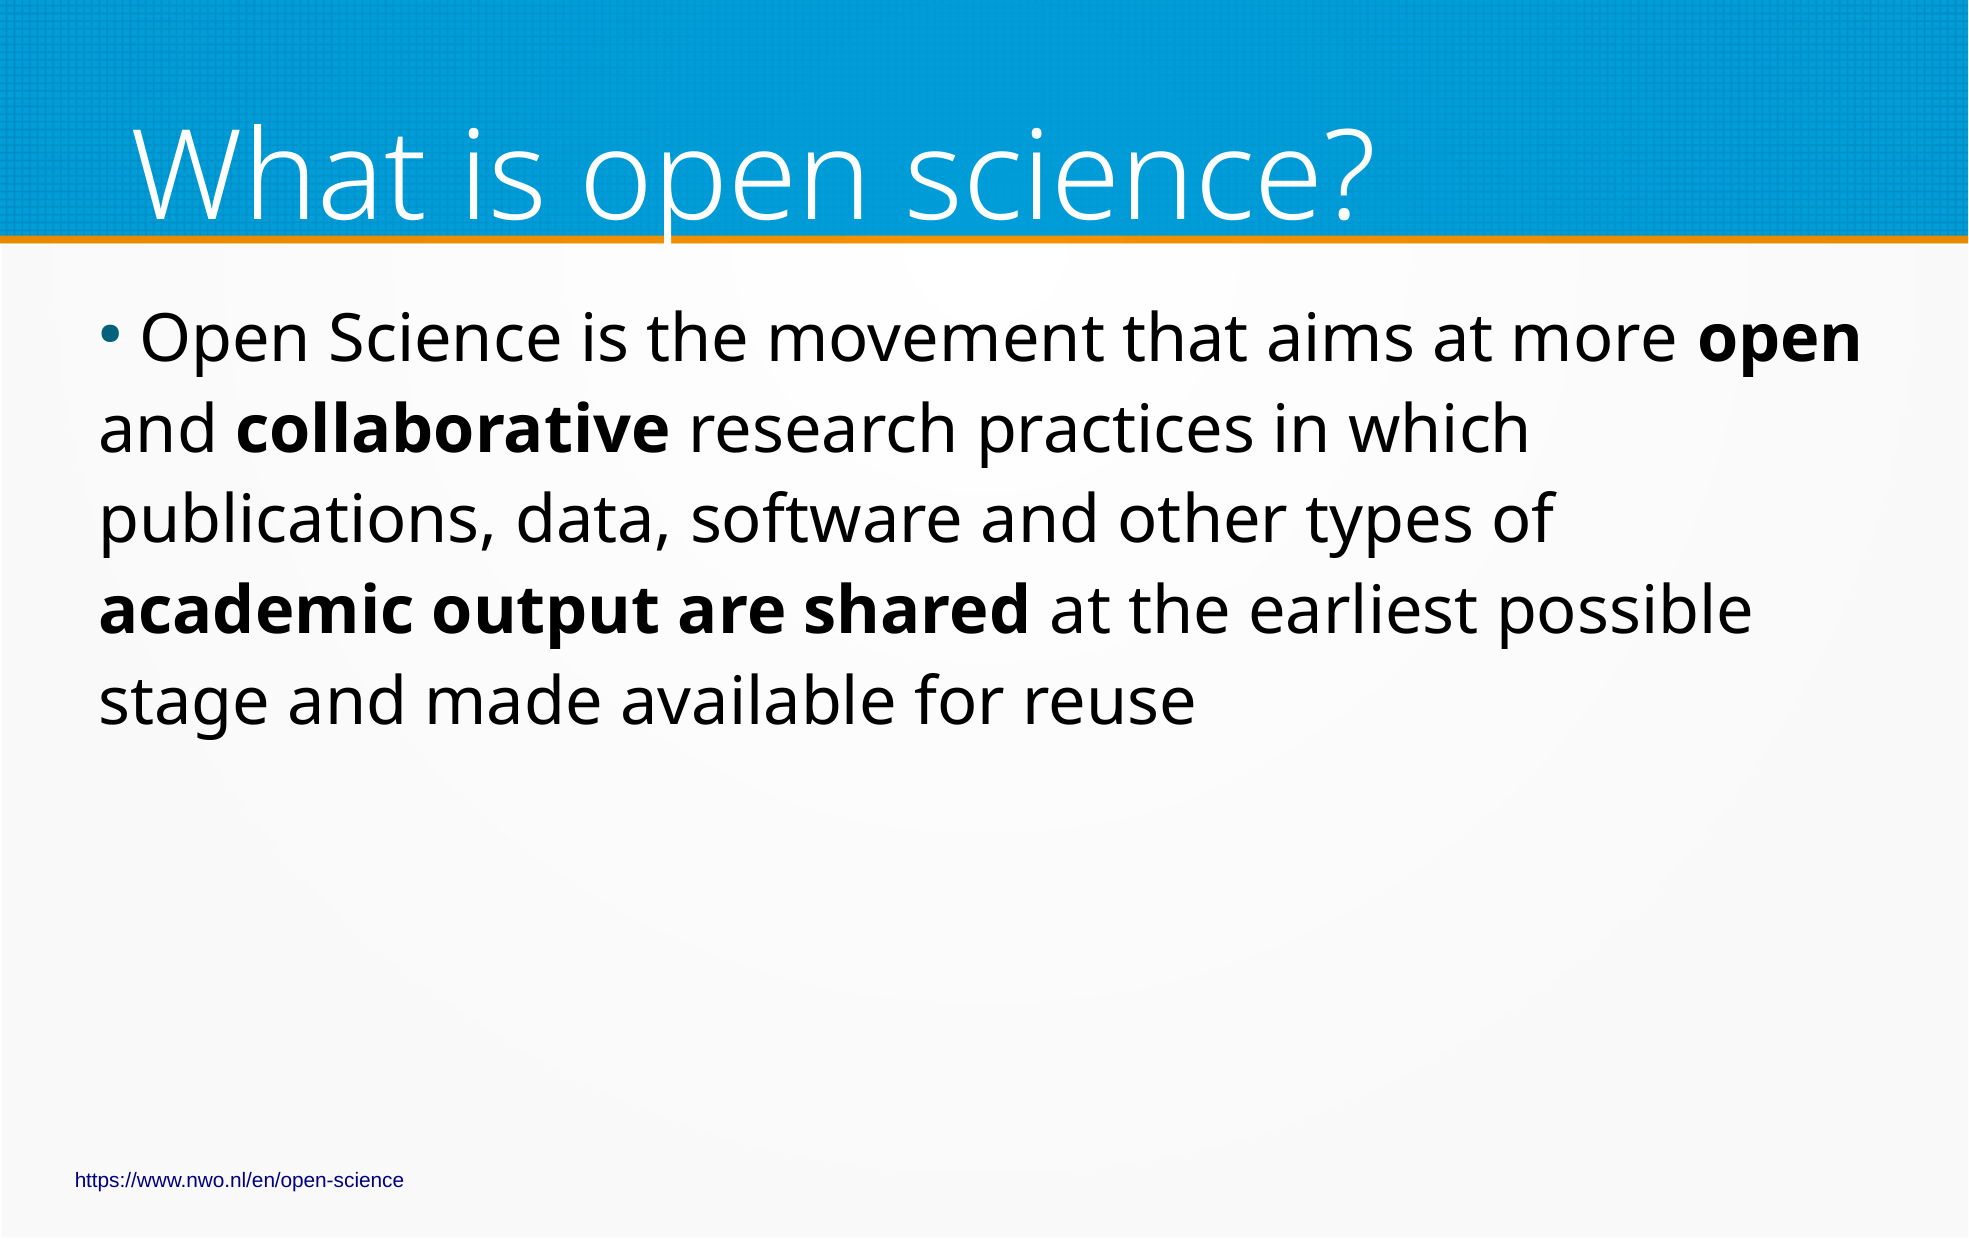

# What is open science?
 Open Science is the movement that aims at more open and collaborative research practices in which publications, data, software and other types of academic output are shared at the earliest possible stage and made available for reuse
https://www.nwo.nl/en/open-science